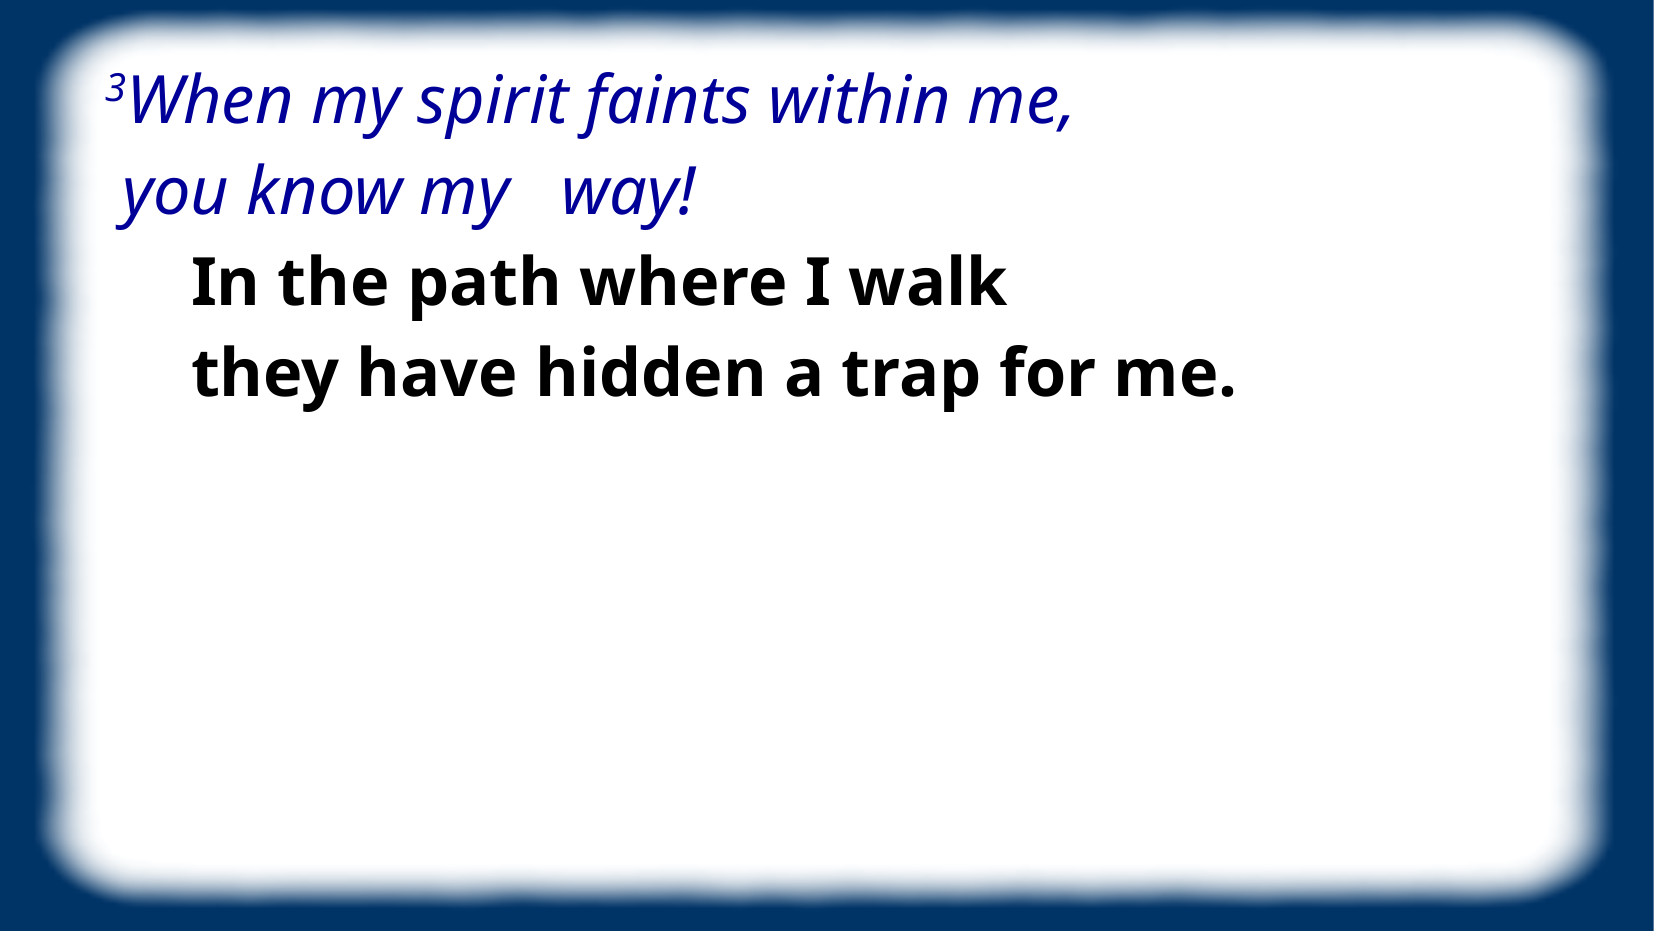

3When my spirit faints within me,
 you know my way!
 In the path where I walk
 they have hidden a trap for me.